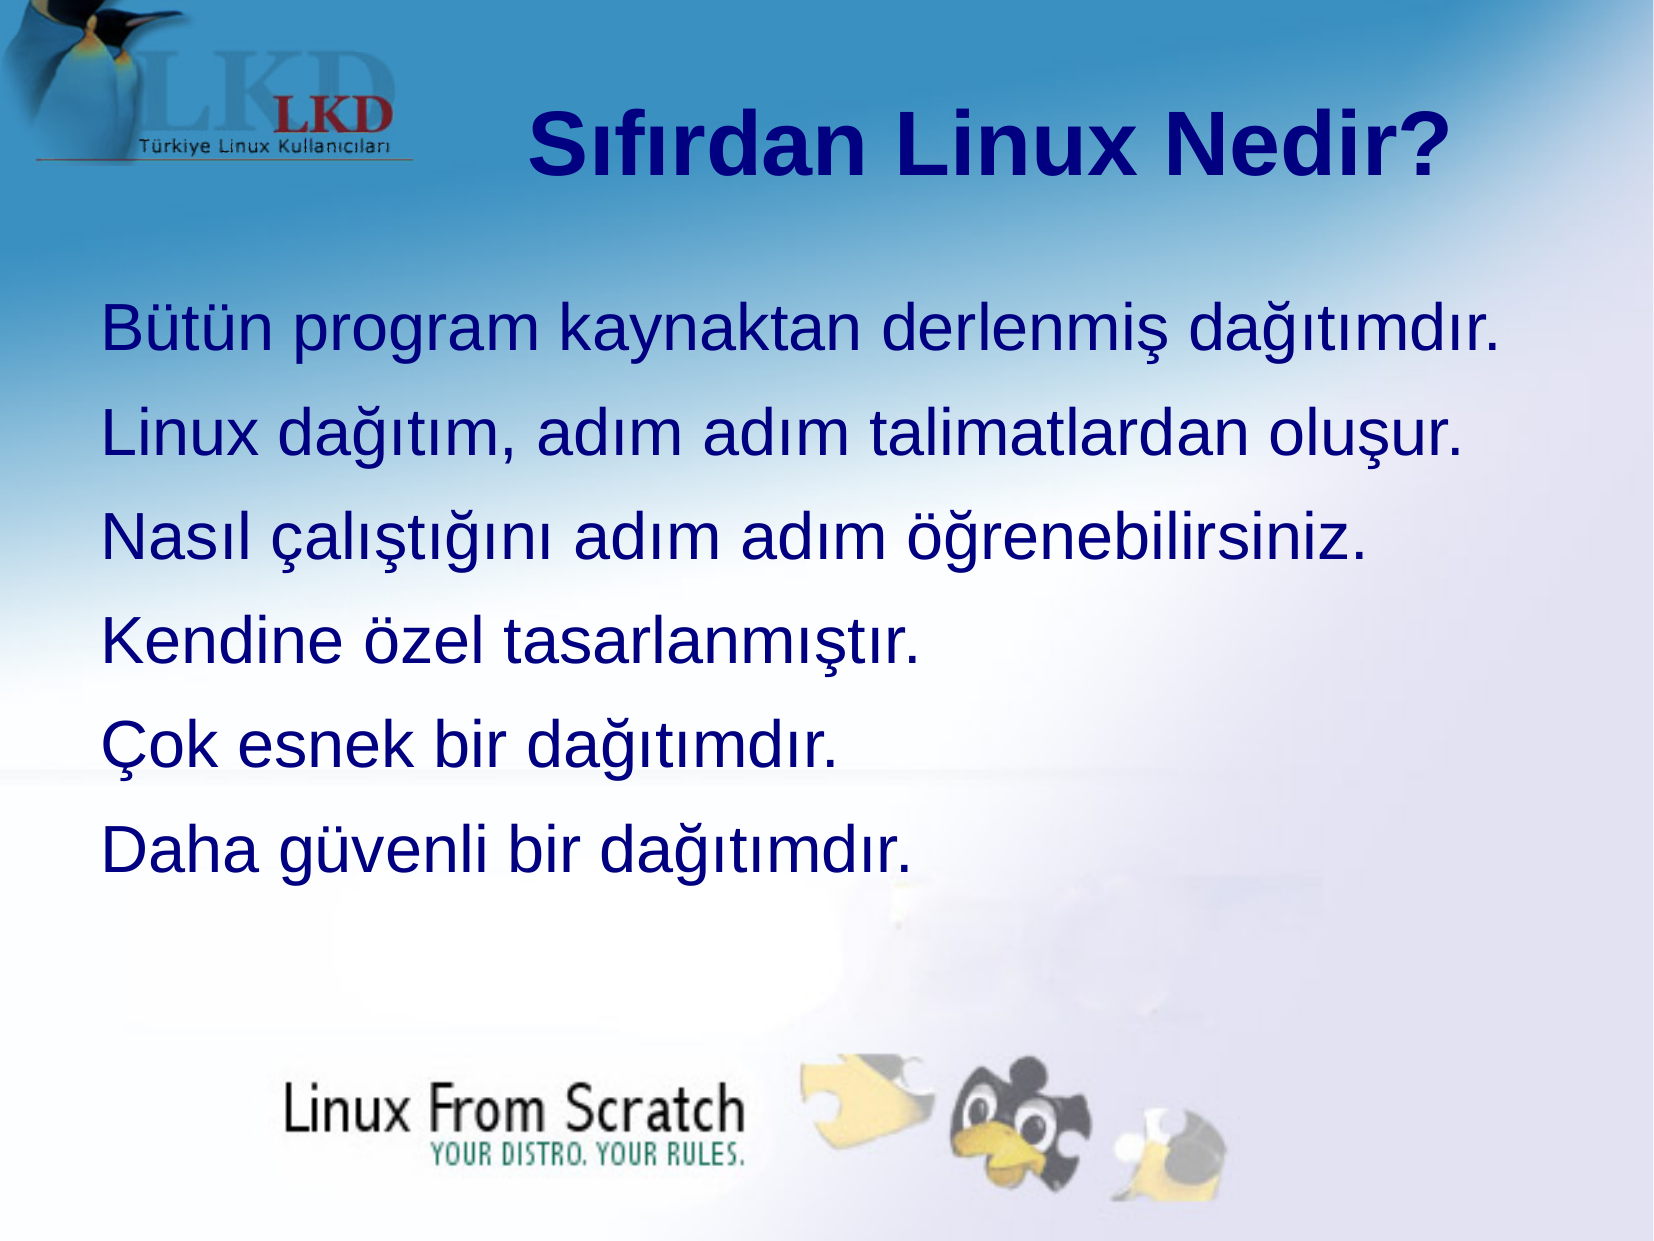

# Sıfırdan Linux Nedir?
Bütün program kaynaktan derlenmiş dağıtımdır.
Linux dağıtım, adım adım talimatlardan oluşur.
Nasıl çalıştığını adım adım öğrenebilirsiniz.
Kendine özel tasarlanmıştır.
Çok esnek bir dağıtımdır.
Daha güvenli bir dağıtımdır.